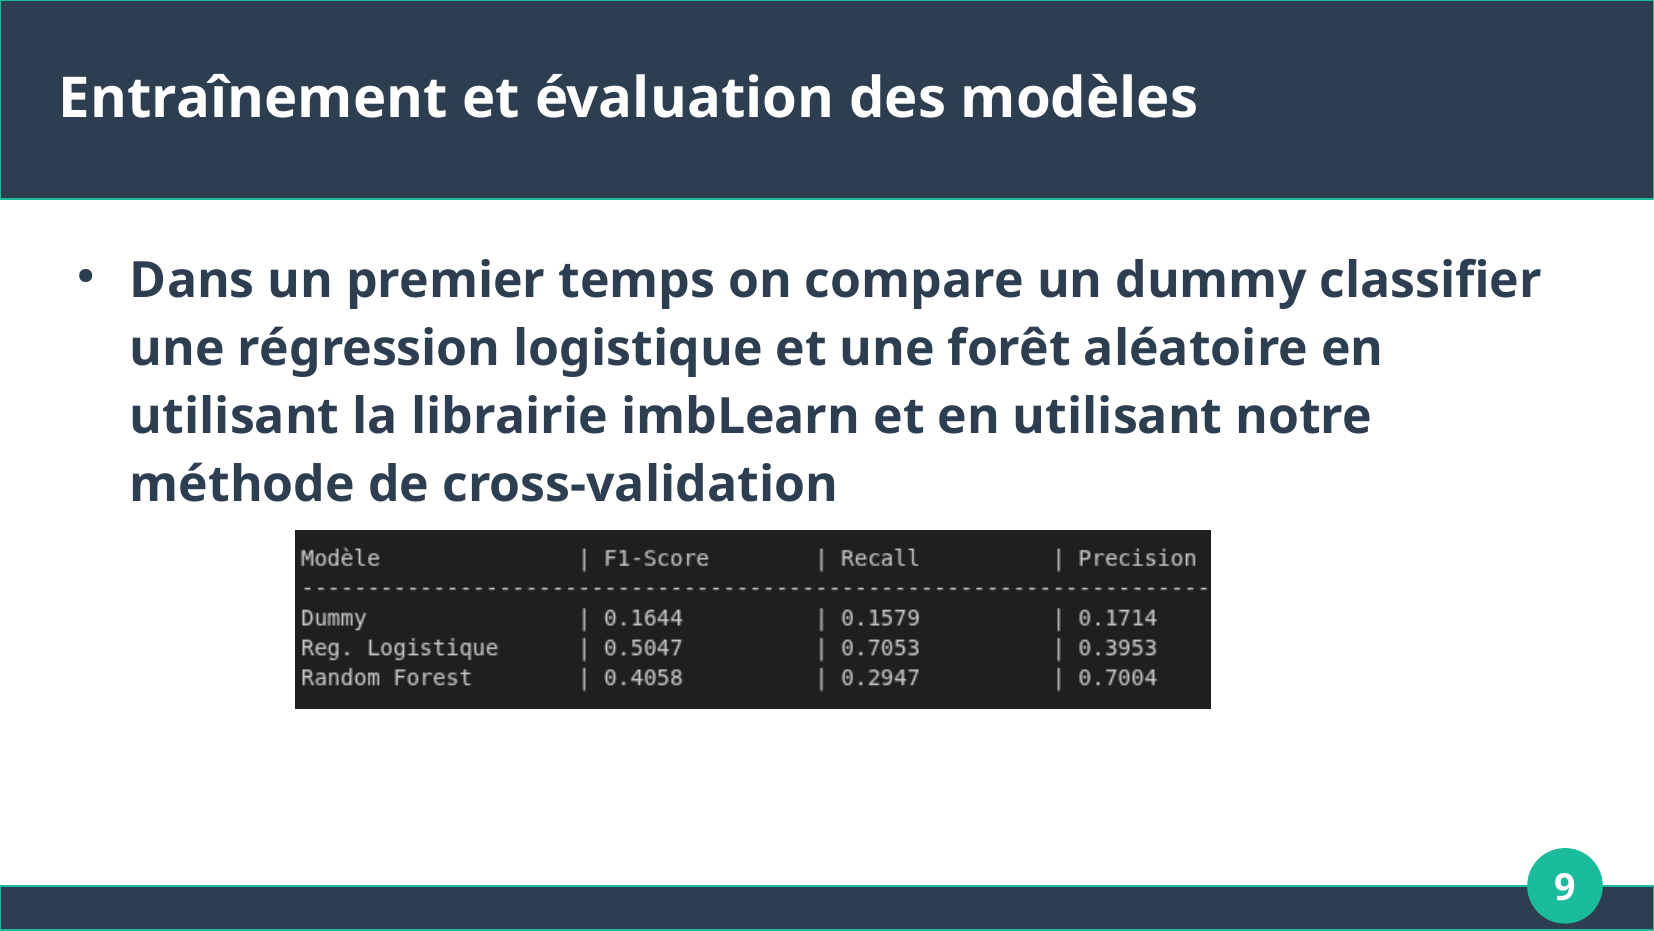

# Entraînement et évaluation des modèles
Dans un premier temps on compare un dummy classifier une régression logistique et une forêt aléatoire en utilisant la librairie imbLearn et en utilisant notre méthode de cross-validation
9